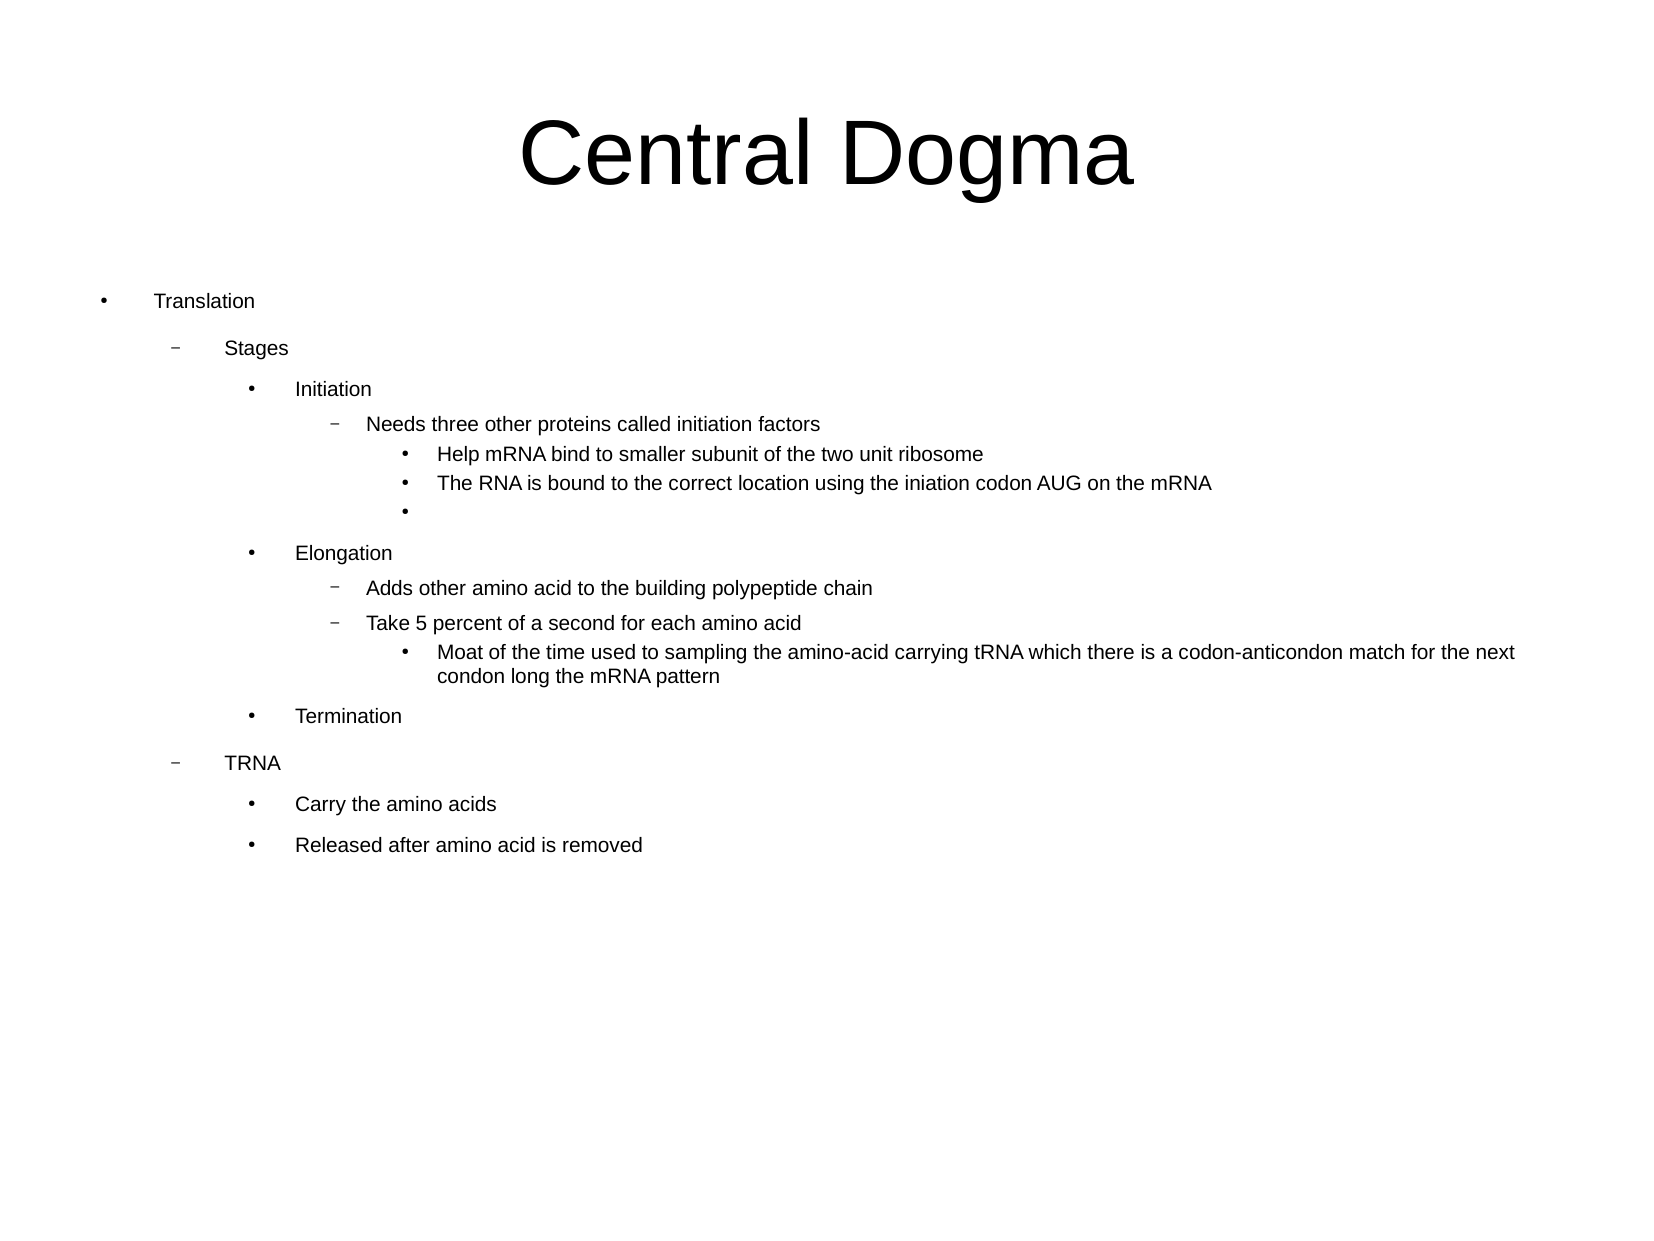

# Central Dogma
Translation
Stages
Initiation
Needs three other proteins called initiation factors
Help mRNA bind to smaller subunit of the two unit ribosome
The RNA is bound to the correct location using the iniation codon AUG on the mRNA
Elongation
Adds other amino acid to the building polypeptide chain
Take 5 percent of a second for each amino acid
Moat of the time used to sampling the amino-acid carrying tRNA which there is a codon-anticondon match for the next condon long the mRNA pattern
Termination
TRNA
Carry the amino acids
Released after amino acid is removed